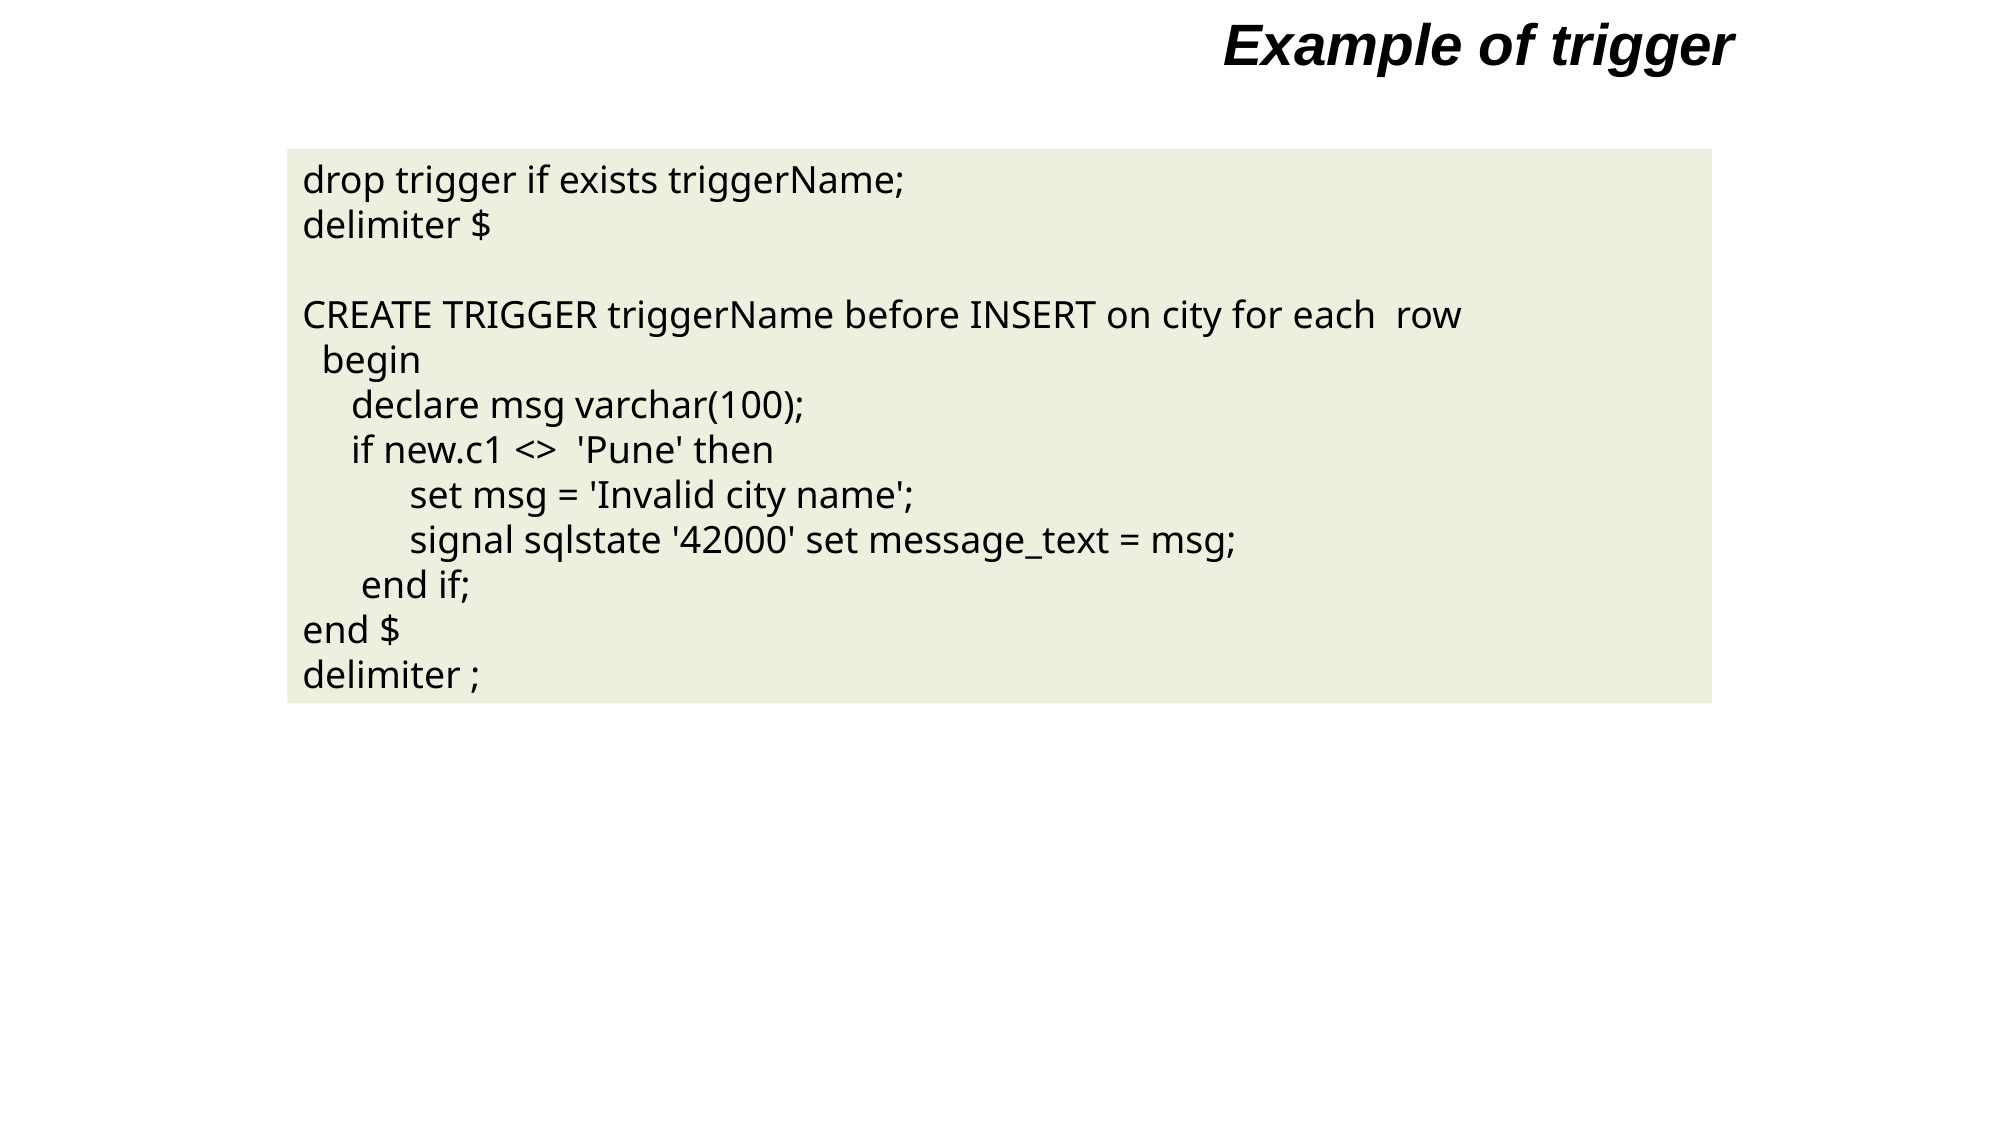

Example of trigger
drop trigger if exists triggerName;
delimiter $
CREATE TRIGGER triggerName before INSERT on city for each row
 begin
 declare msg varchar(100);
 if new.c1 <> 'Pune' then
 set msg = 'Invalid city name';
 signal sqlstate '42000' set message_text = msg;
 end if;
end $
delimiter ;